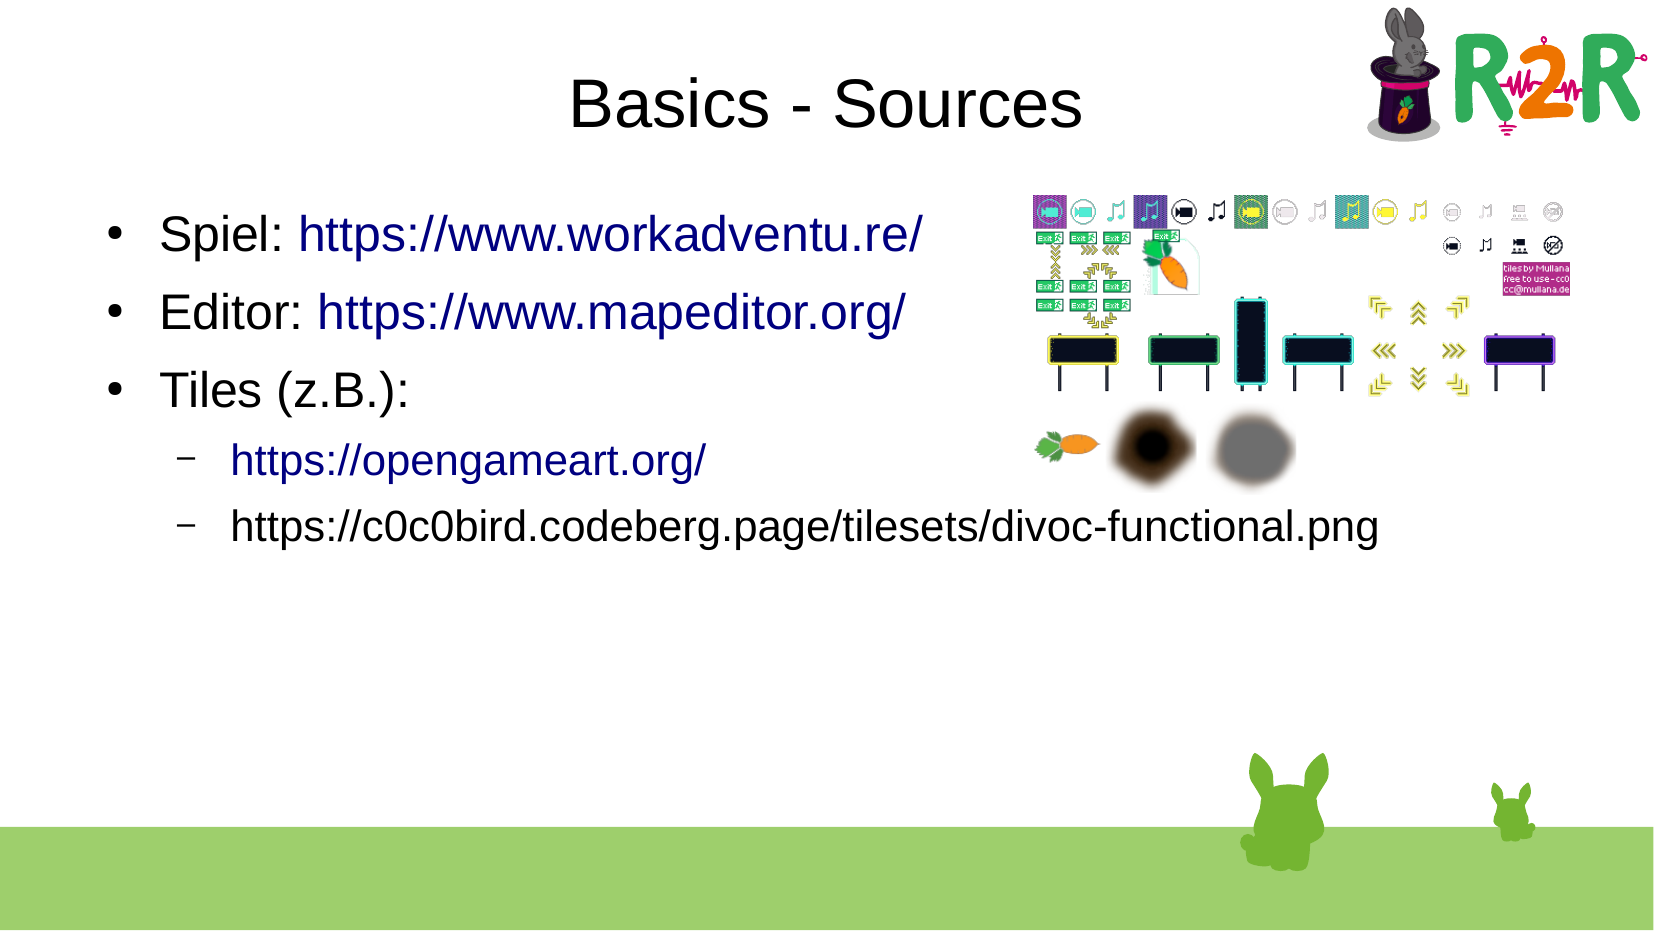

# Basics - Sources
Spiel: https://www.workadventu.re/
Editor: https://www.mapeditor.org/
Tiles (z.B.):
https://opengameart.org/
https://c0c0bird.codeberg.page/tilesets/divoc-functional.png